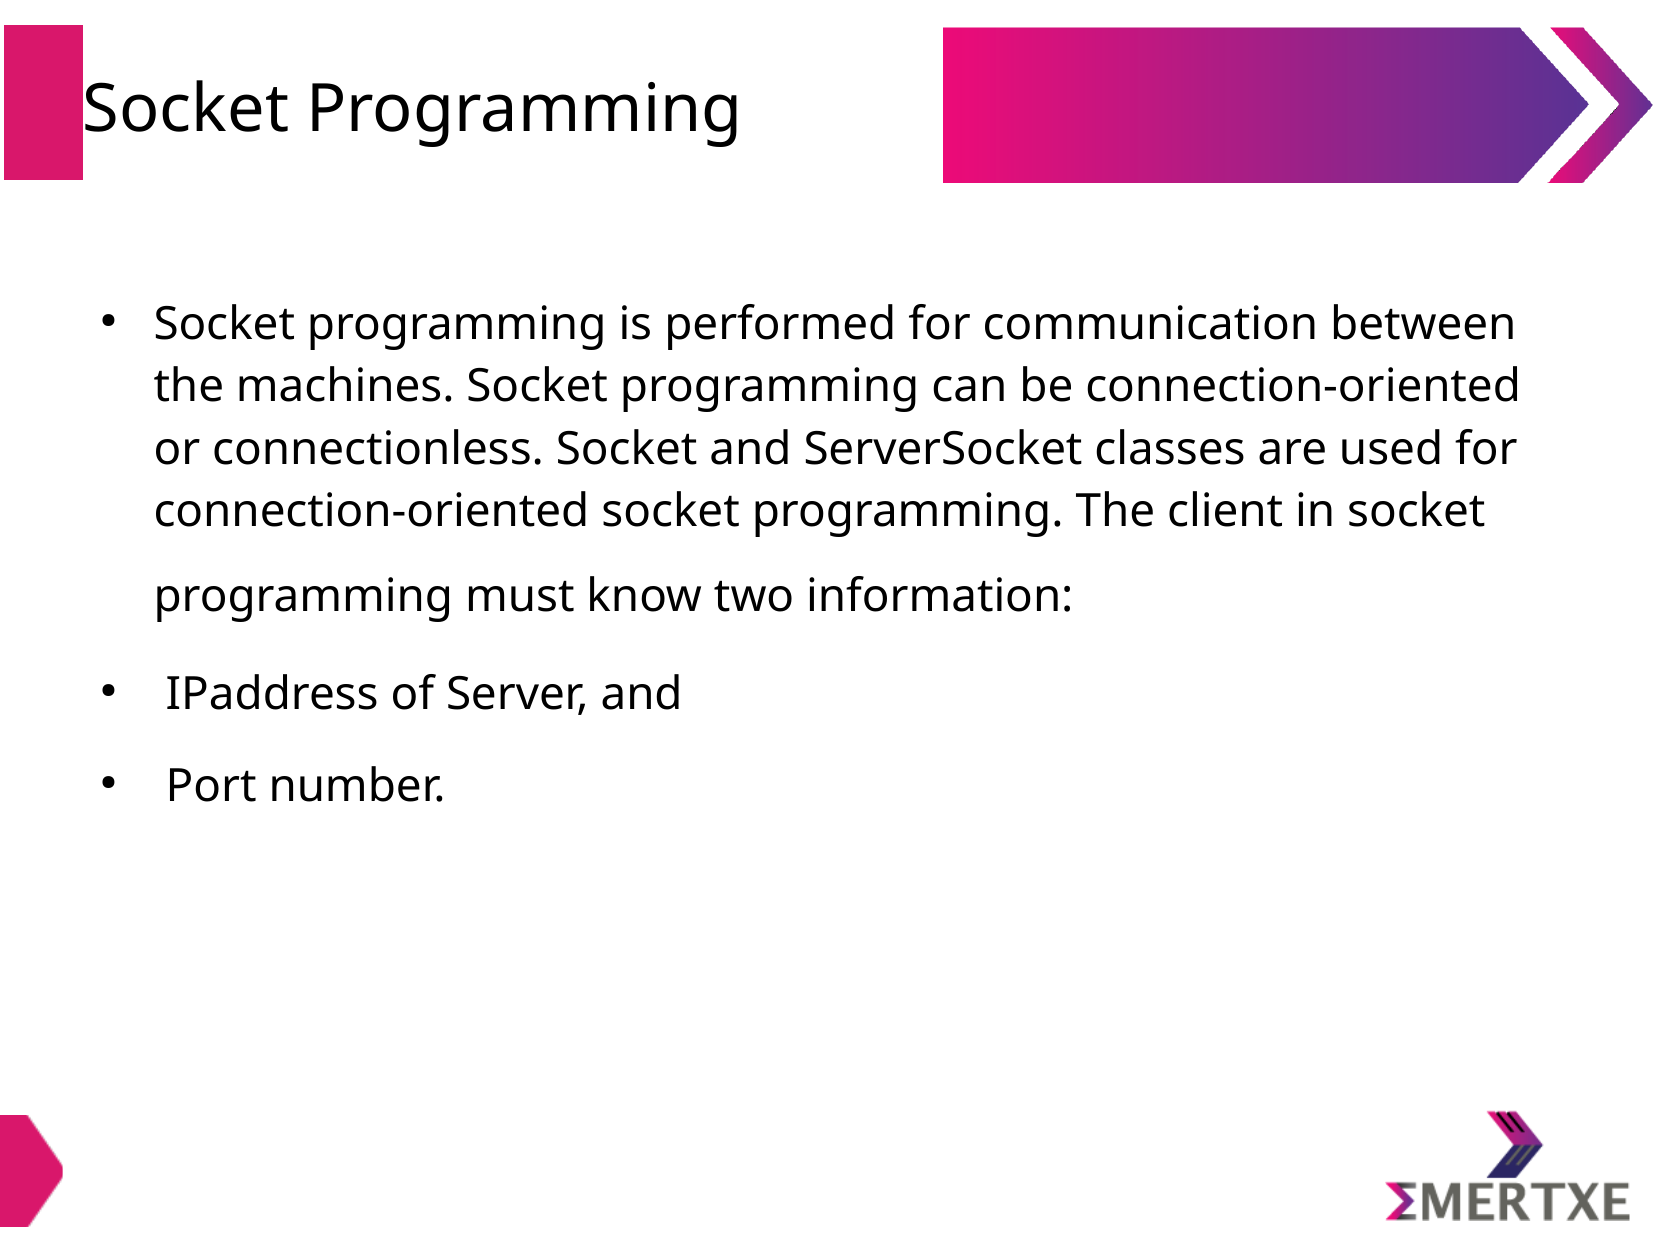

# Socket Programming
Socket programming is performed for communication between the machines. Socket programming can be connection-oriented or connectionless. Socket and ServerSocket classes are used for connection-oriented socket programming. The client in socket programming must know two information:
 IPaddress of Server, and
 Port number.